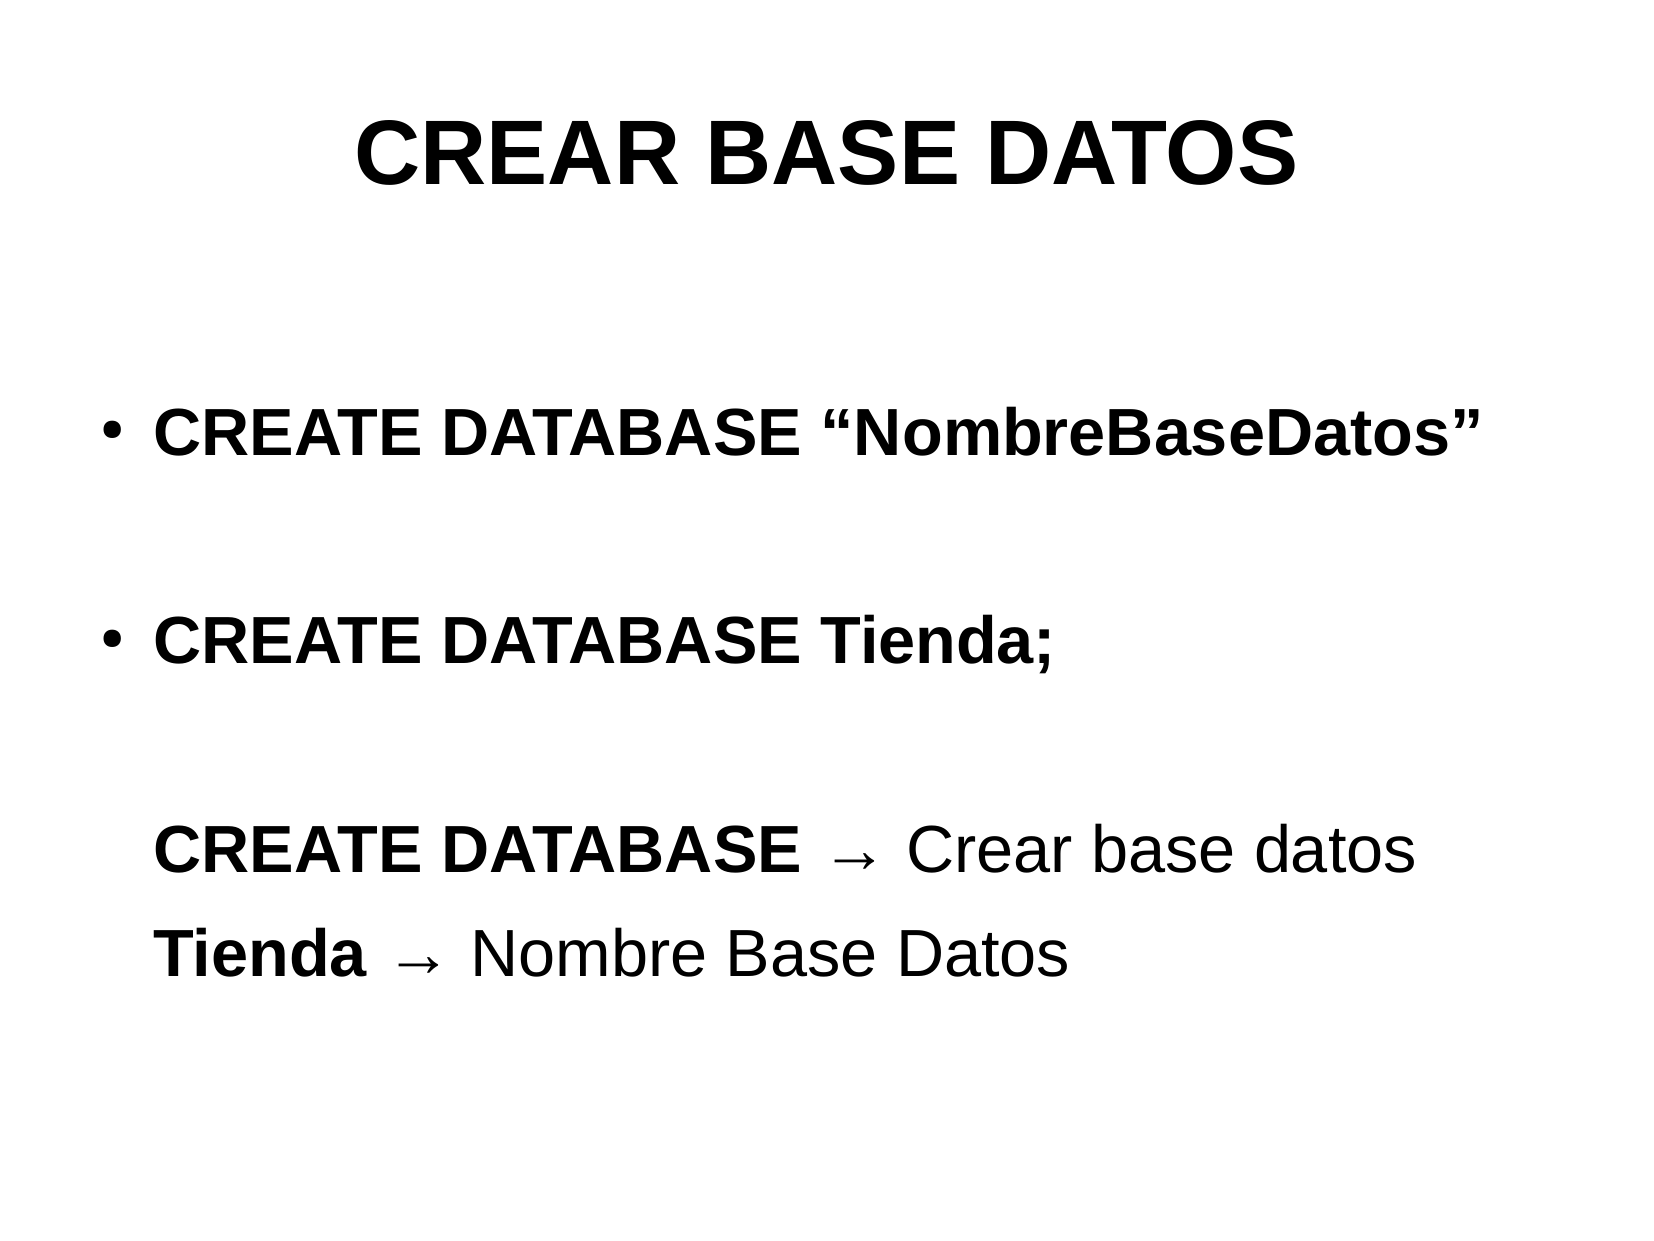

# CREAR BASE DATOS
CREATE DATABASE “NombreBaseDatos”
CREATE DATABASE Tienda;
CREATE DATABASE → Crear base datos
Tienda → Nombre Base Datos